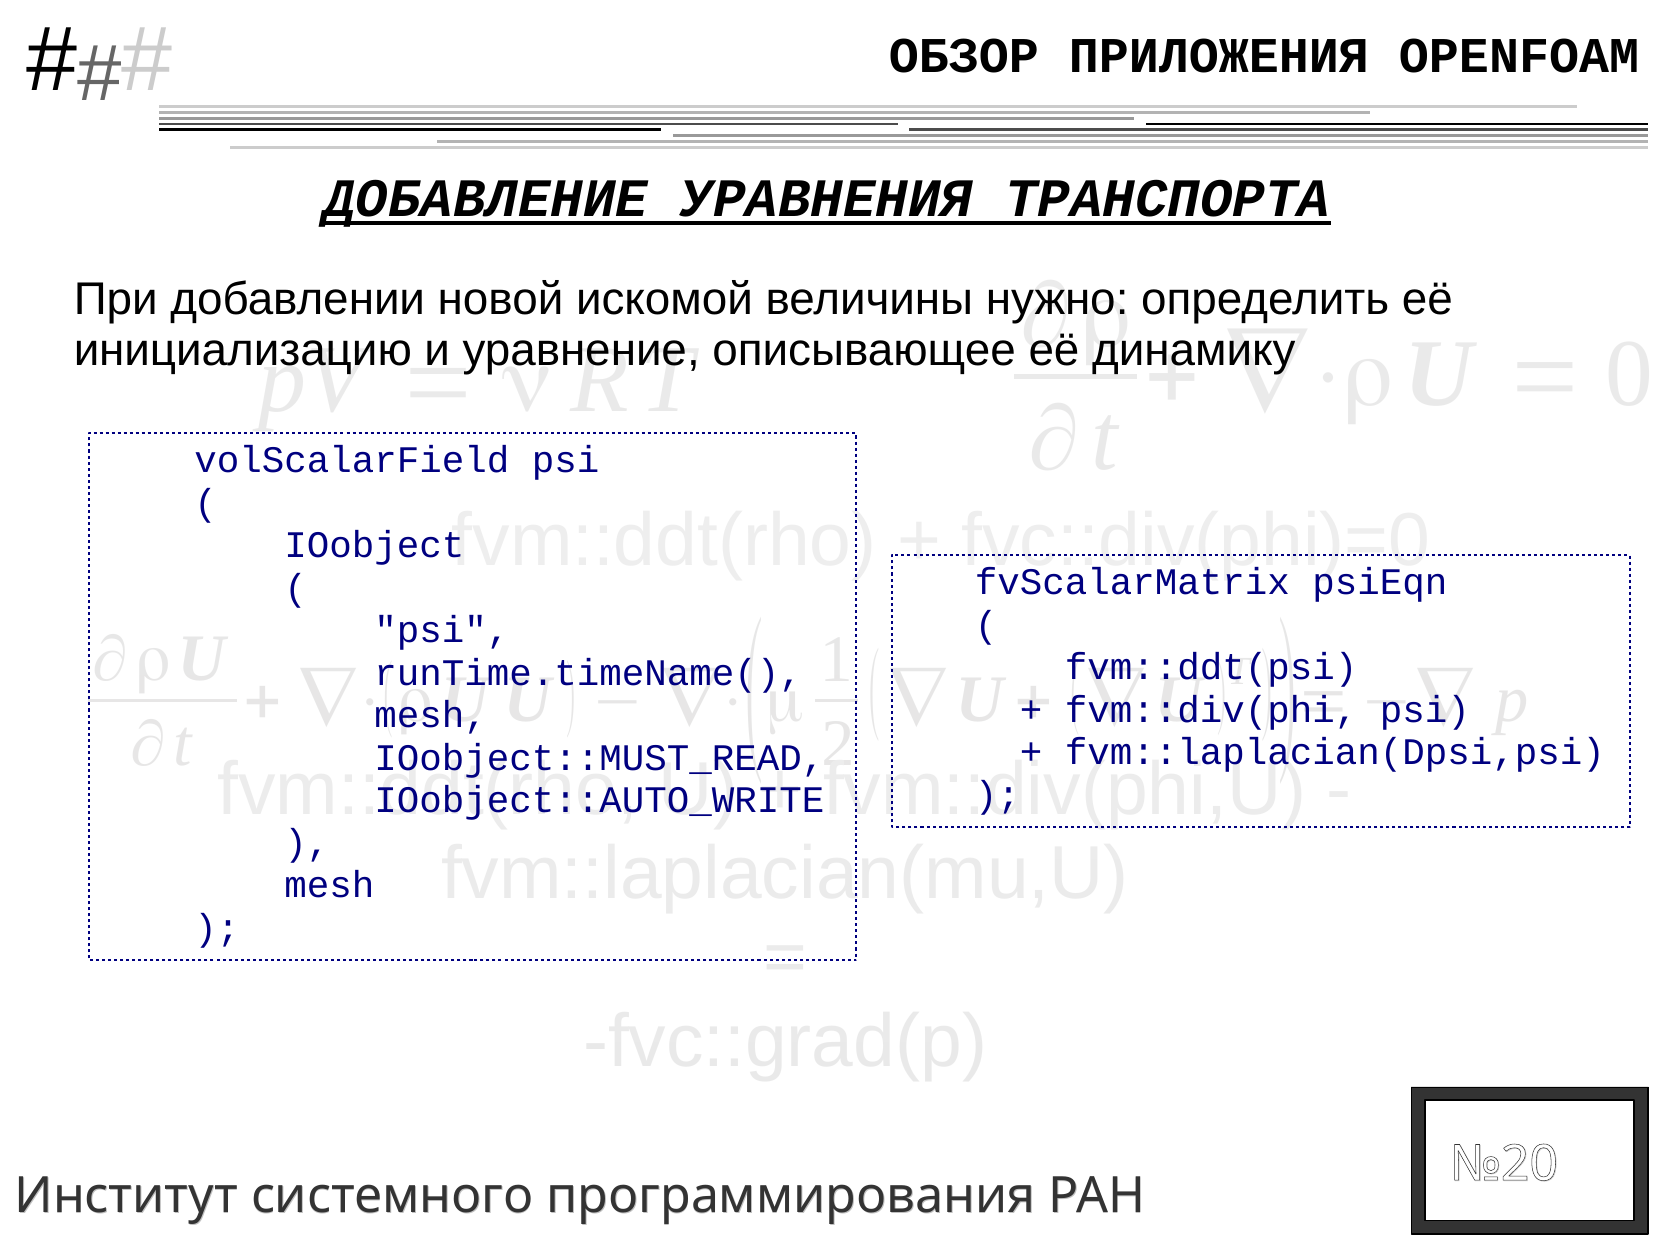

# ДОБАВЛЕНИЕ УРАВНЕНИЯ ТРАНСПОРТА
При добавлении новой искомой величины нужно: определить её инициализацию и уравнение, описывающее её динамику
 volScalarField psi
 (
 IOobject
 (
 "psi",
 runTime.timeName(),
 mesh,
 IOobject::MUST_READ,
 IOobject::AUTO_WRITE
 ),
 mesh
 );
 fvScalarMatrix psiEqn
 (
 fvm::ddt(psi)
 + fvm::div(phi, psi)
 + fvm::laplacian(Dpsi,psi)
 );